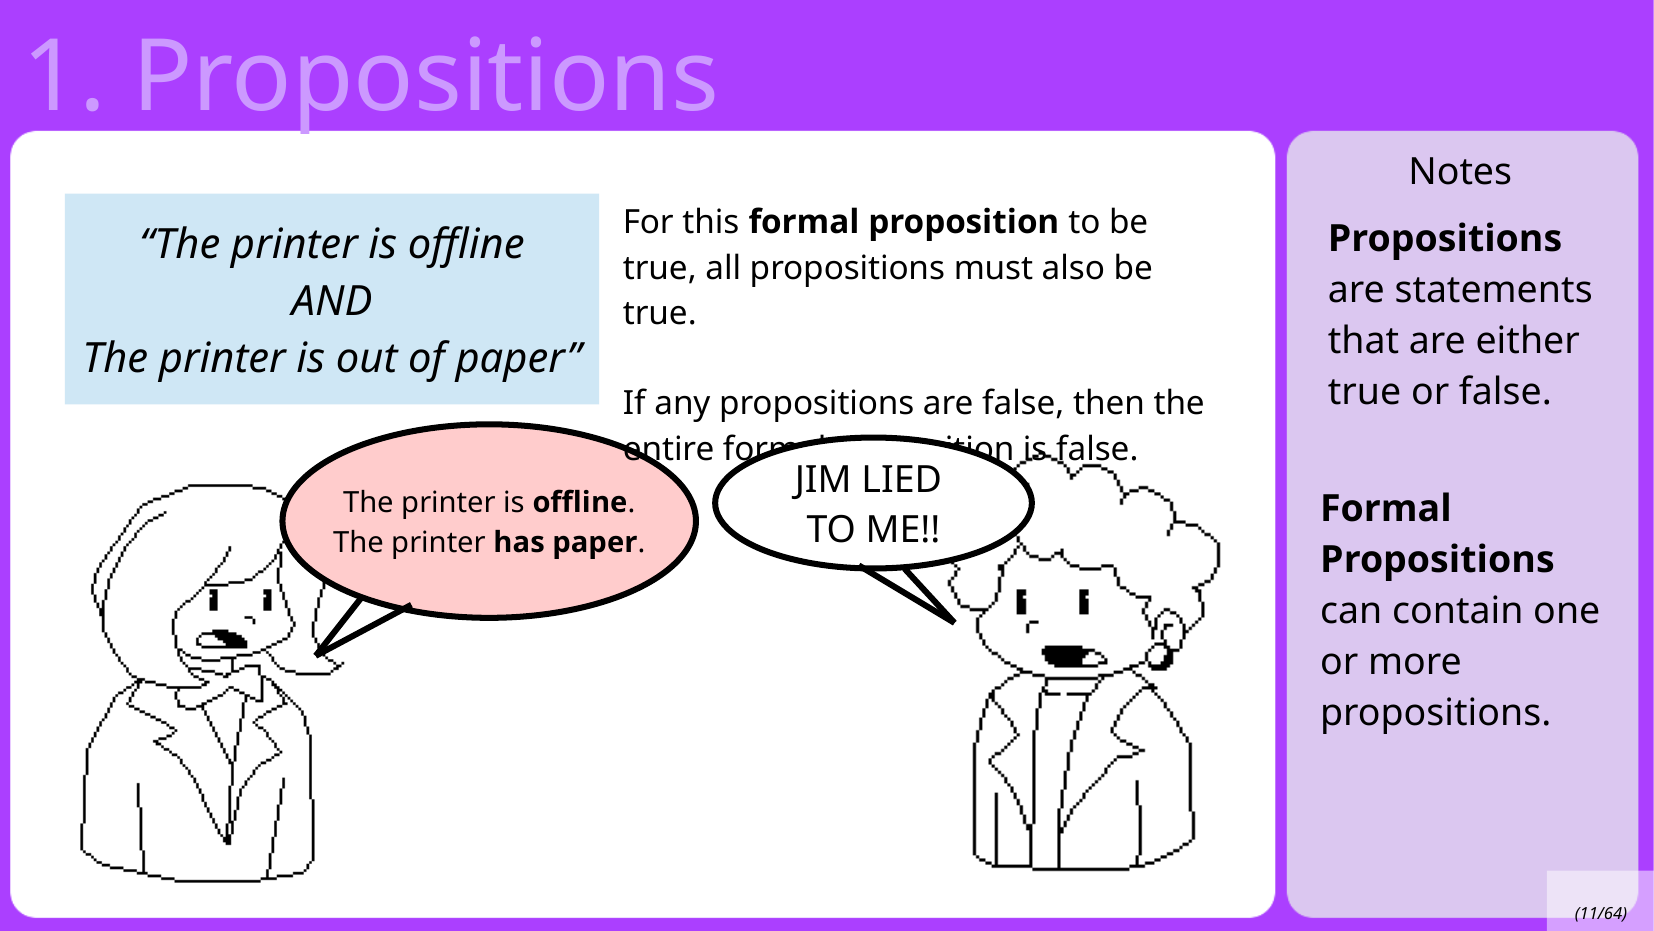

# 1. Propositions
Notes
For this formal proposition to be true, all propositions must also be true.
If any propositions are false, then the entire formal proposition is false.
“The printer is offline
AND
The printer is out of paper”
Propositions
are statements that are either true or false.
The printer is offline.
The printer has paper.
JIM LIED
TO ME!!
Formal Propositions
can contain one or more propositions.